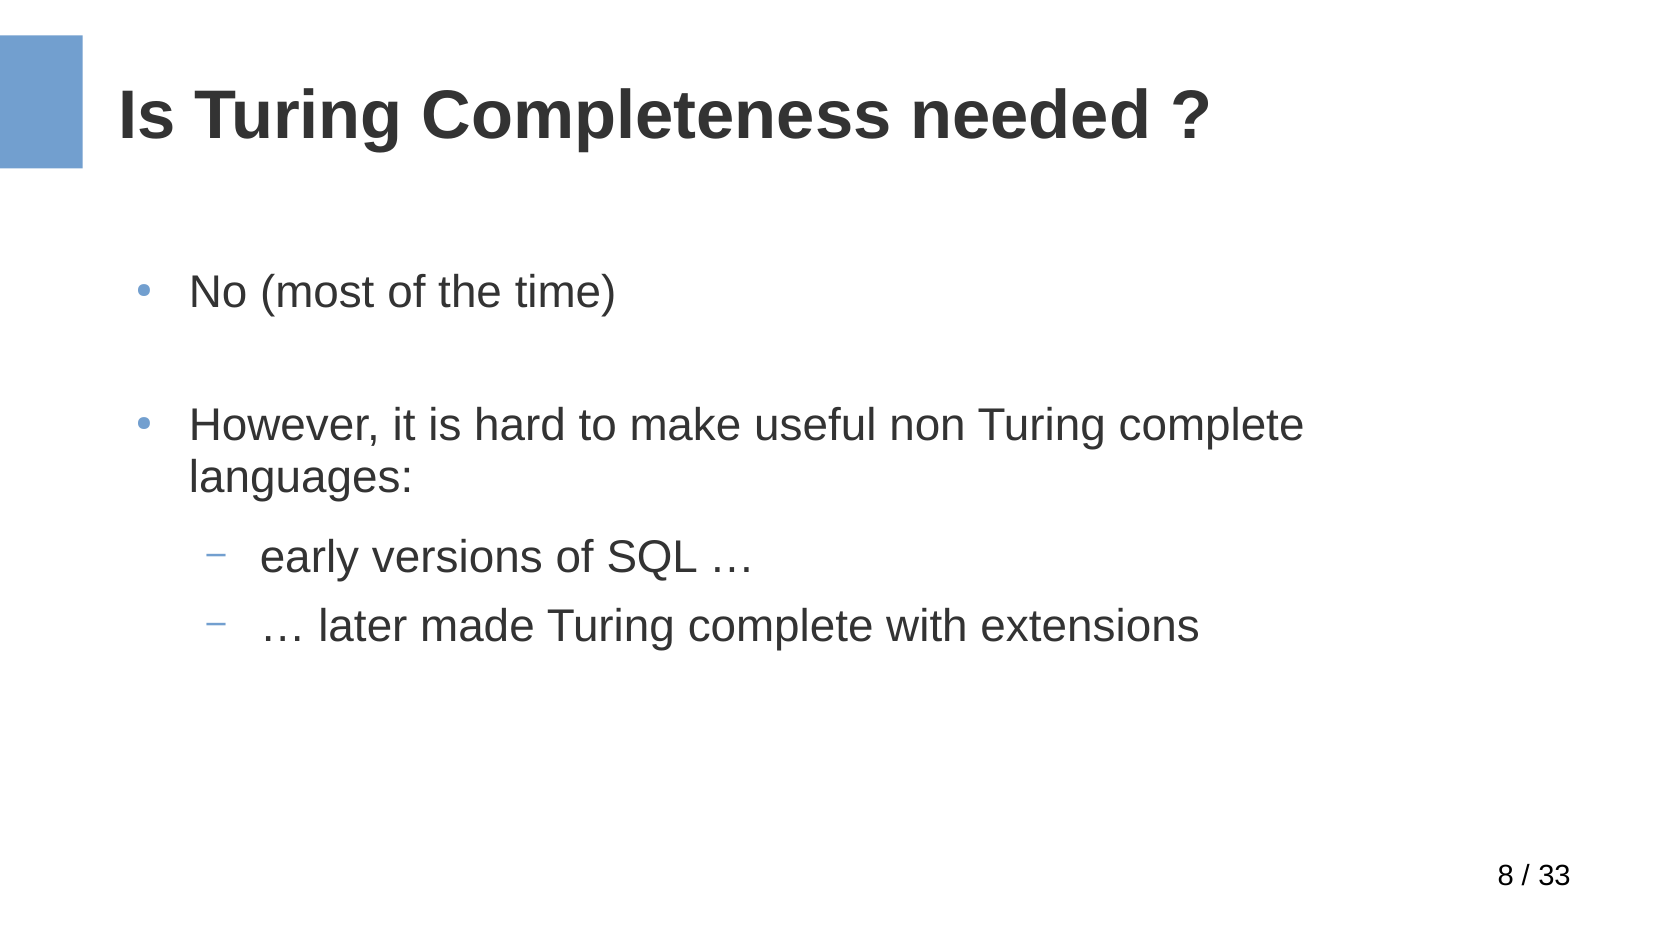

# Is Turing Completeness needed ?
No (most of the time)
However, it is hard to make useful non Turing complete languages:
early versions of SQL …
… later made Turing complete with extensions
8